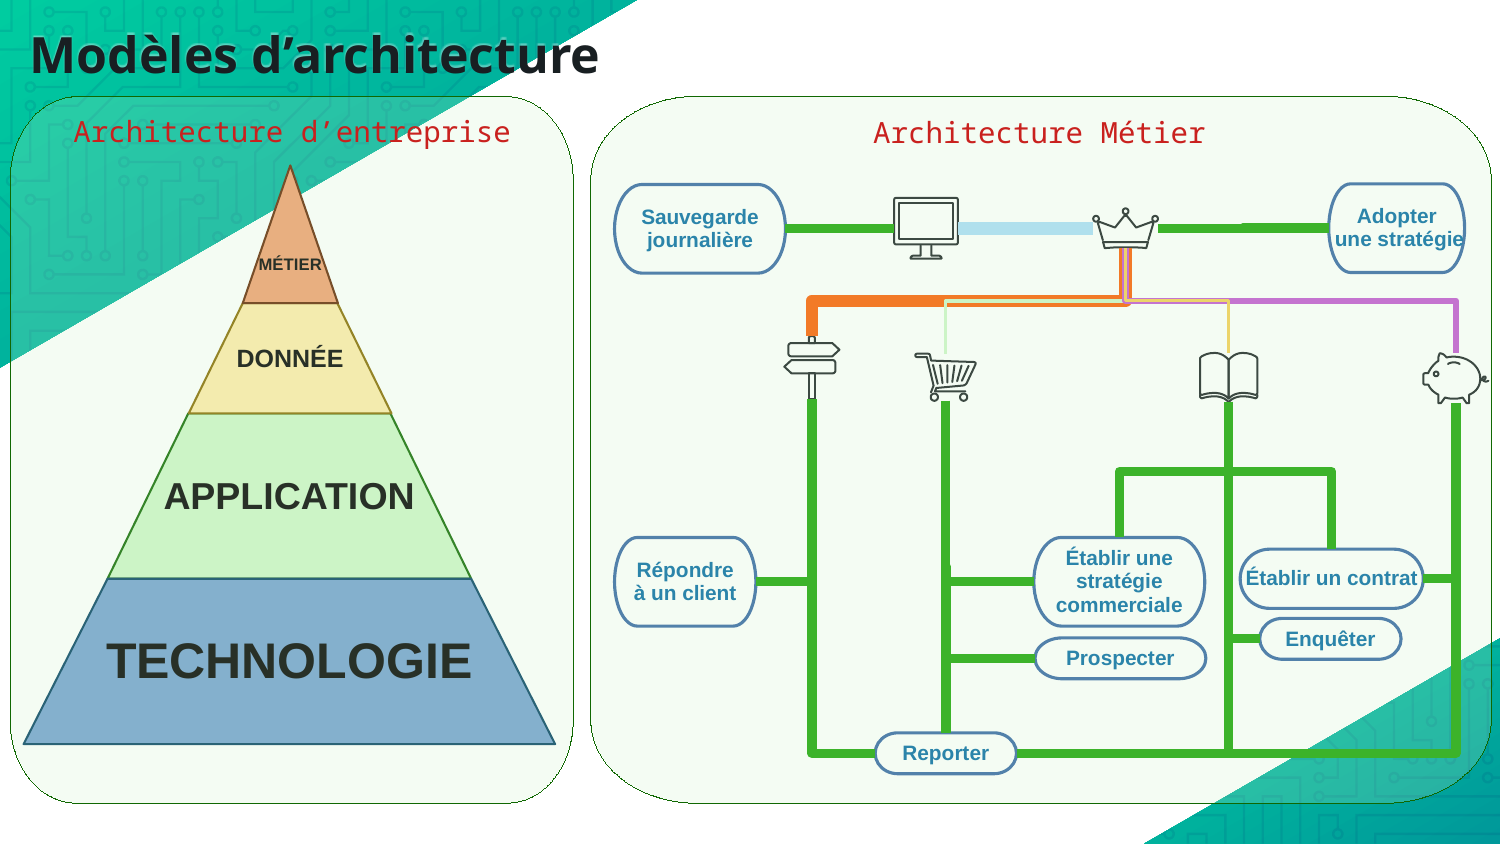

# Modèles d’architecture
Architecture Métier
Architecture d’entreprise
MÉTIER
Adopter
 une stratégie
Sauvegarde
journalière
Répondre
à un client
Établir une
stratégie
commerciale
Établir un contrat
Enquêter
Prospecter
Reporter
DONNÉE
APPLICATION
TECHNOLOGIE